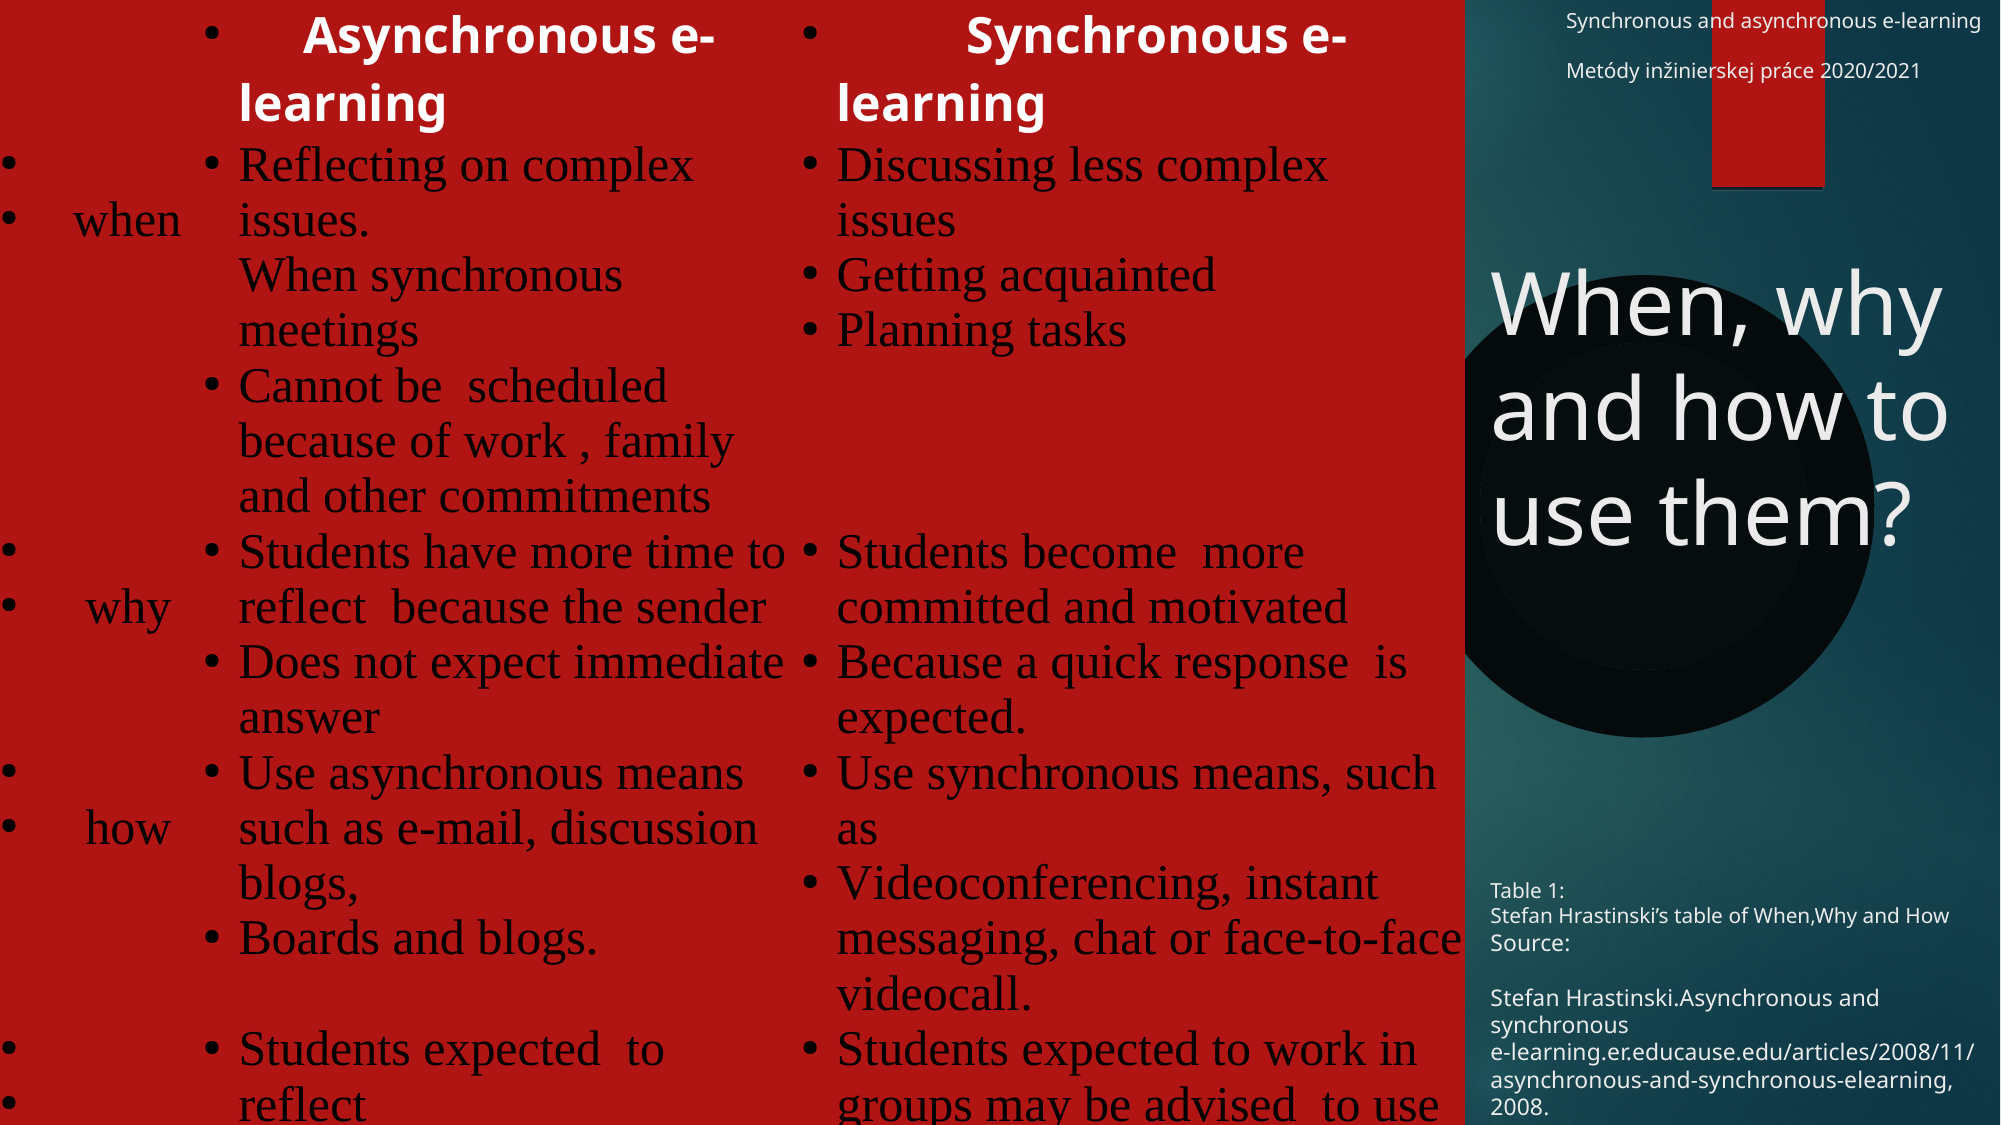

| | Asynchronous e-learning | Synchronous e-learning |
| --- | --- | --- |
| when | Reflecting on complex issues. When synchronous meetings Cannot be scheduled because of work , family and other commitments | Discussing less complex issues Getting acquainted Planning tasks |
| why | Students have more time to reflect because the sender Does not expect immediate answer | Students become more committed and motivated Because a quick response is expected. |
| how | Use asynchronous means such as e-mail, discussion blogs, Boards and blogs. | Use synchronous means, such as Videoconferencing, instant messaging, chat or face-to-face videocall. |
| example | Students expected to reflect Individually on course topics may be asked to maintain a blog. Students expected to share reflections regarding course topics and critically assess their peers’ ideas may be asked to participate in online discussion board. | Students expected to work in groups may be advised to use instant messaging as support for Getting to know each other, exchanging ideas, and plan tasks. A teacher who wants to present concepts from the literature in a simplified way might give online lecture by videoconferencing. |
Synchronous and asynchronous e-learning
Metódy inžinierskej práce 2020/2021
# When, why and how to use them? Table 1: Stefan Hrastinski’s table of When,Why and How Source: Stefan Hrastinski.Asynchronous and synchronous e-learning.er.educause.edu/articles/2008/11/asynchronous-and-synchronous-elearning, 2008.